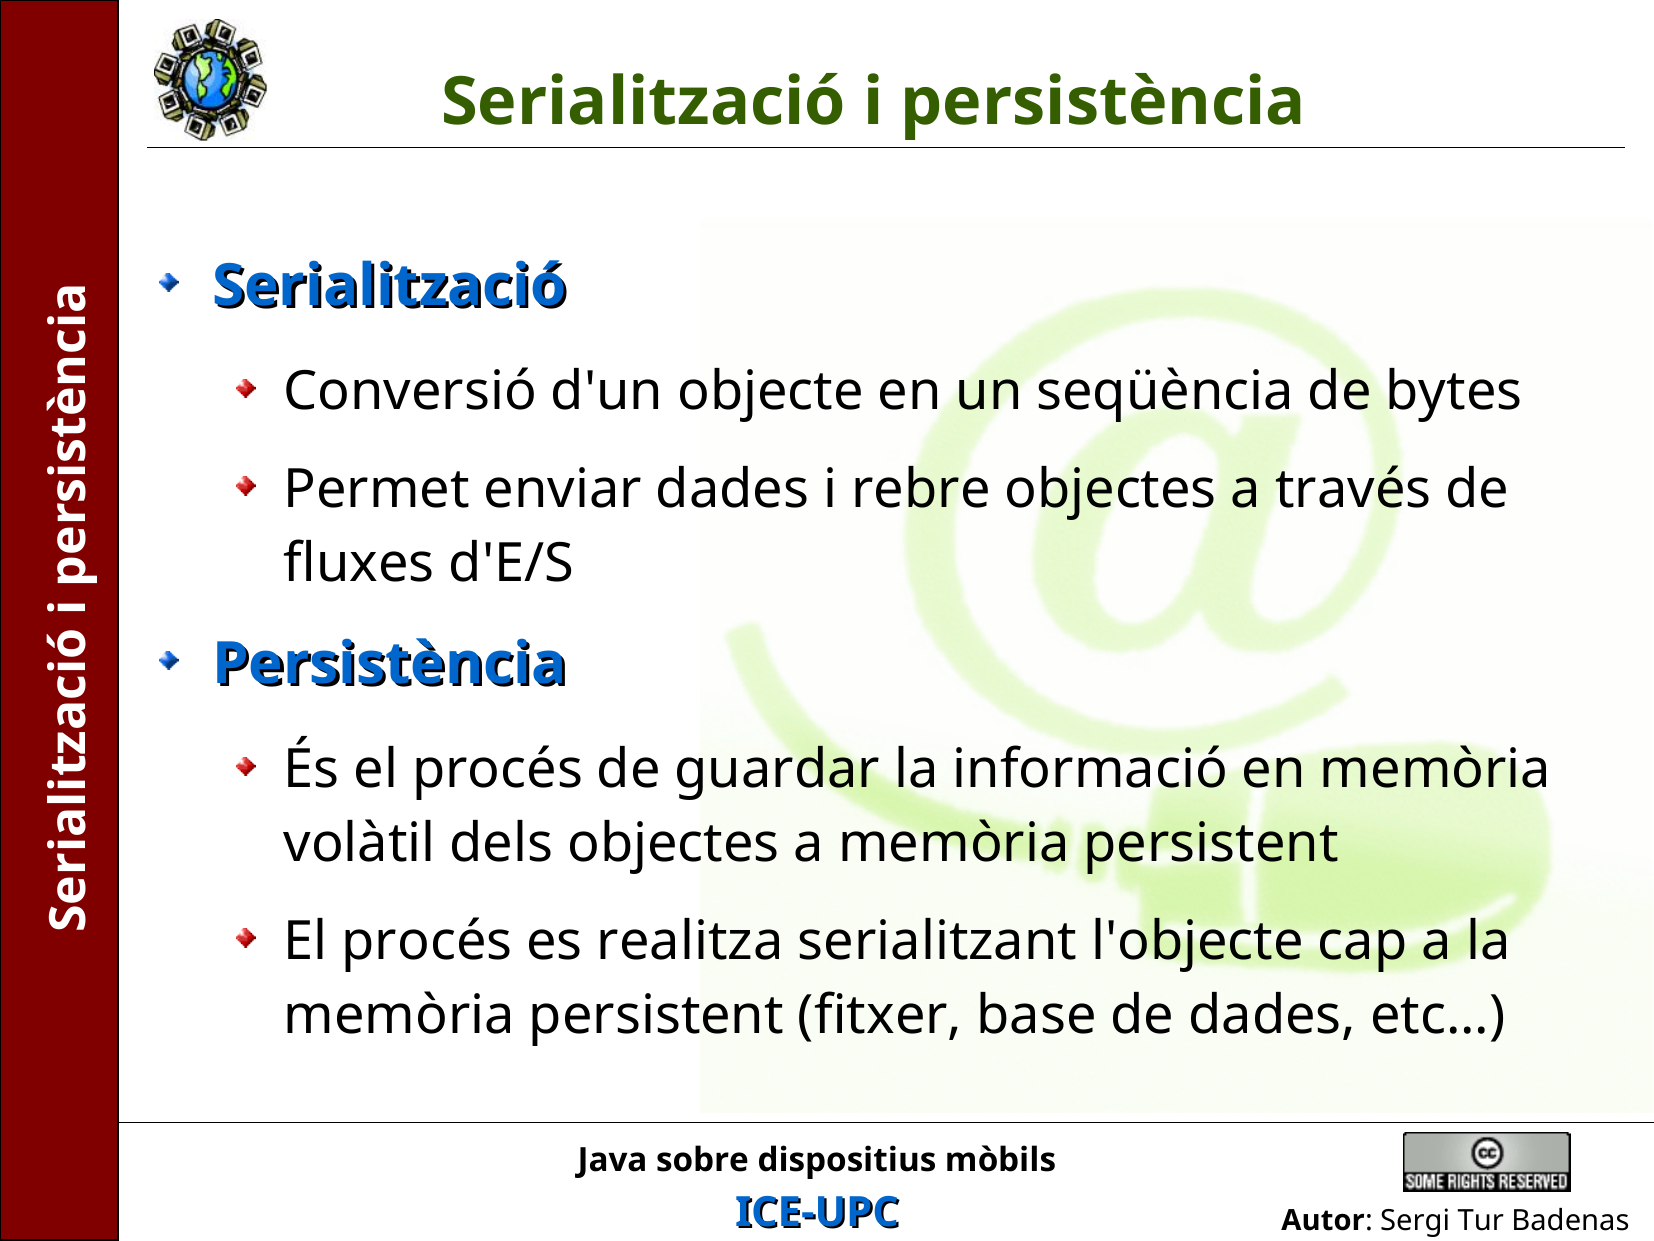

# Serialització i persistència
Serialització
Conversió d'un objecte en un seqüència de bytes
Permet enviar dades i rebre objectes a través de fluxes d'E/S
Persistència
És el procés de guardar la informació en memòria volàtil dels objectes a memòria persistent
El procés es realitza serialitzant l'objecte cap a la memòria persistent (fitxer, base de dades, etc...)